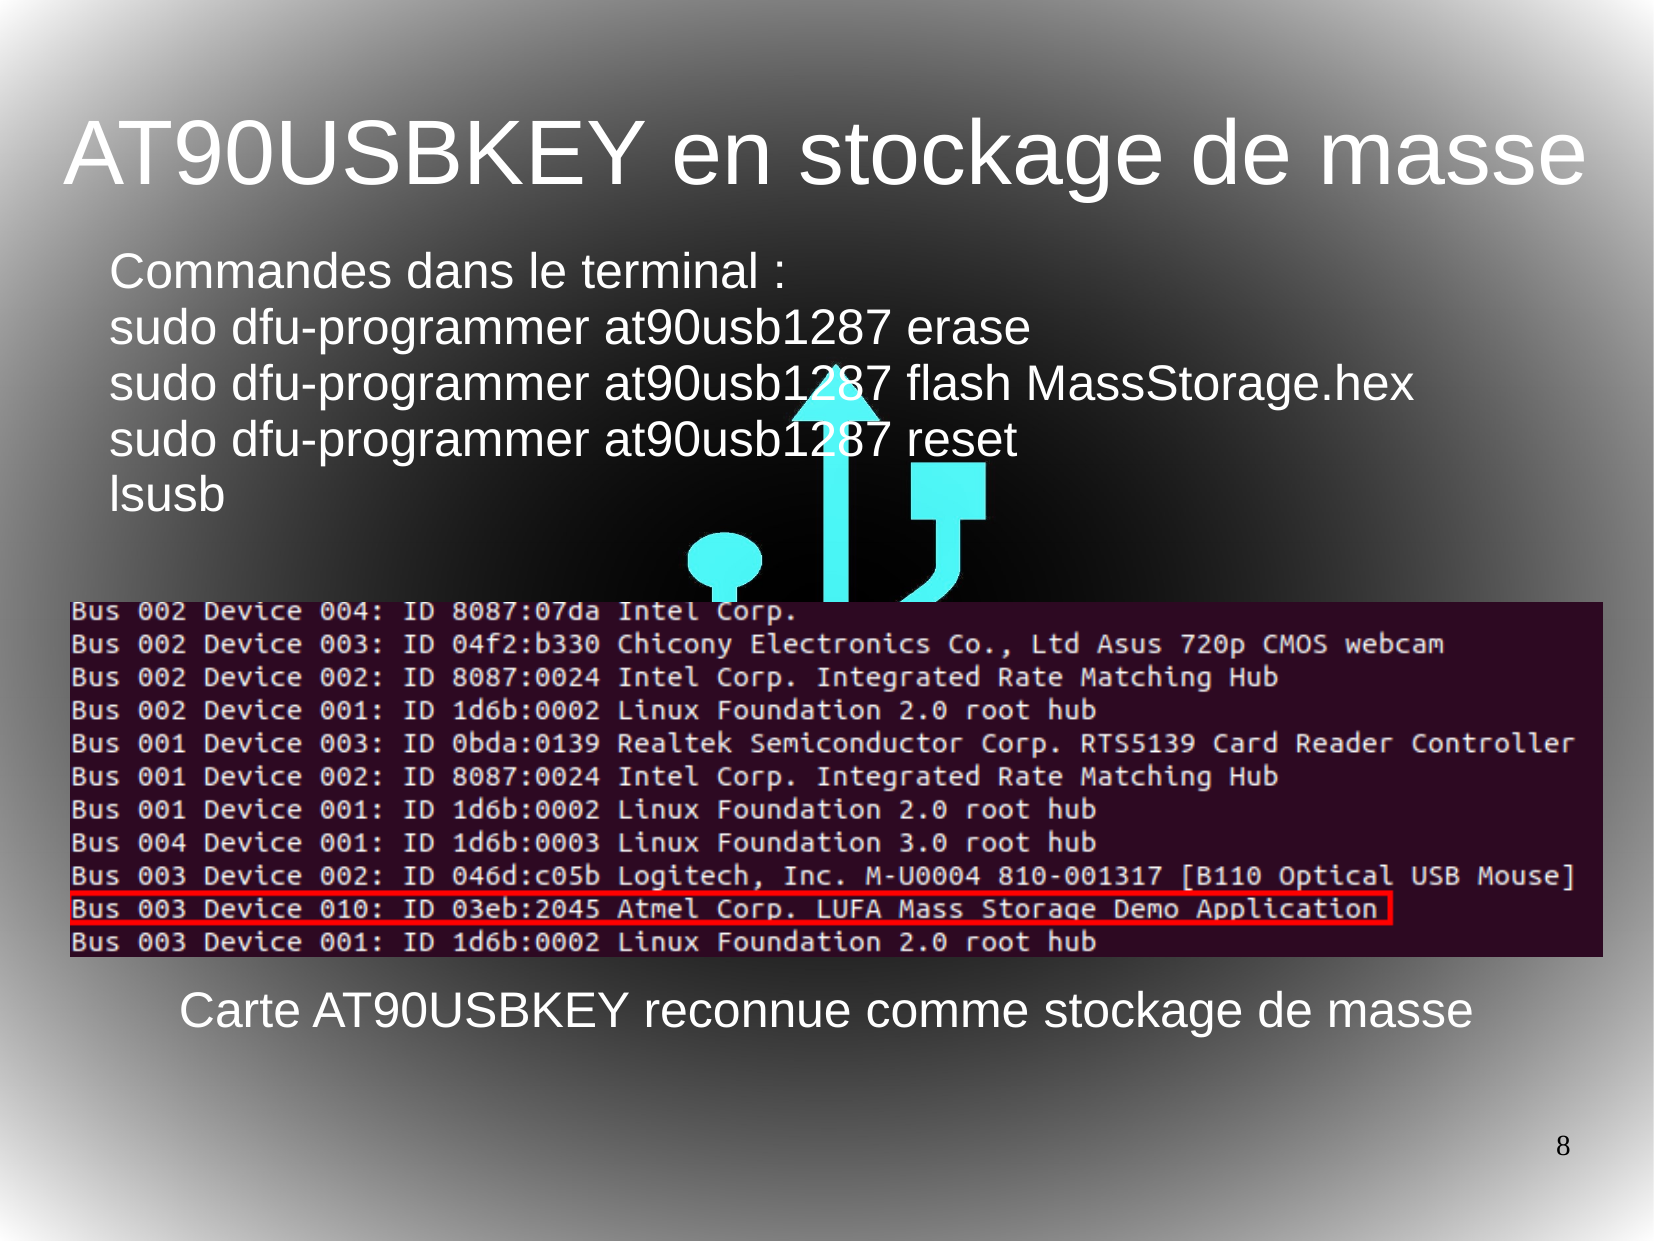

# AT90USBKEY en stockage de masse
Commandes dans le terminal :
sudo dfu-programmer at90usb1287 erase
sudo dfu-programmer at90usb1287 flash MassStorage.hex
sudo dfu-programmer at90usb1287 reset
lsusb
Carte AT90USBKEY reconnue comme stockage de masse
8